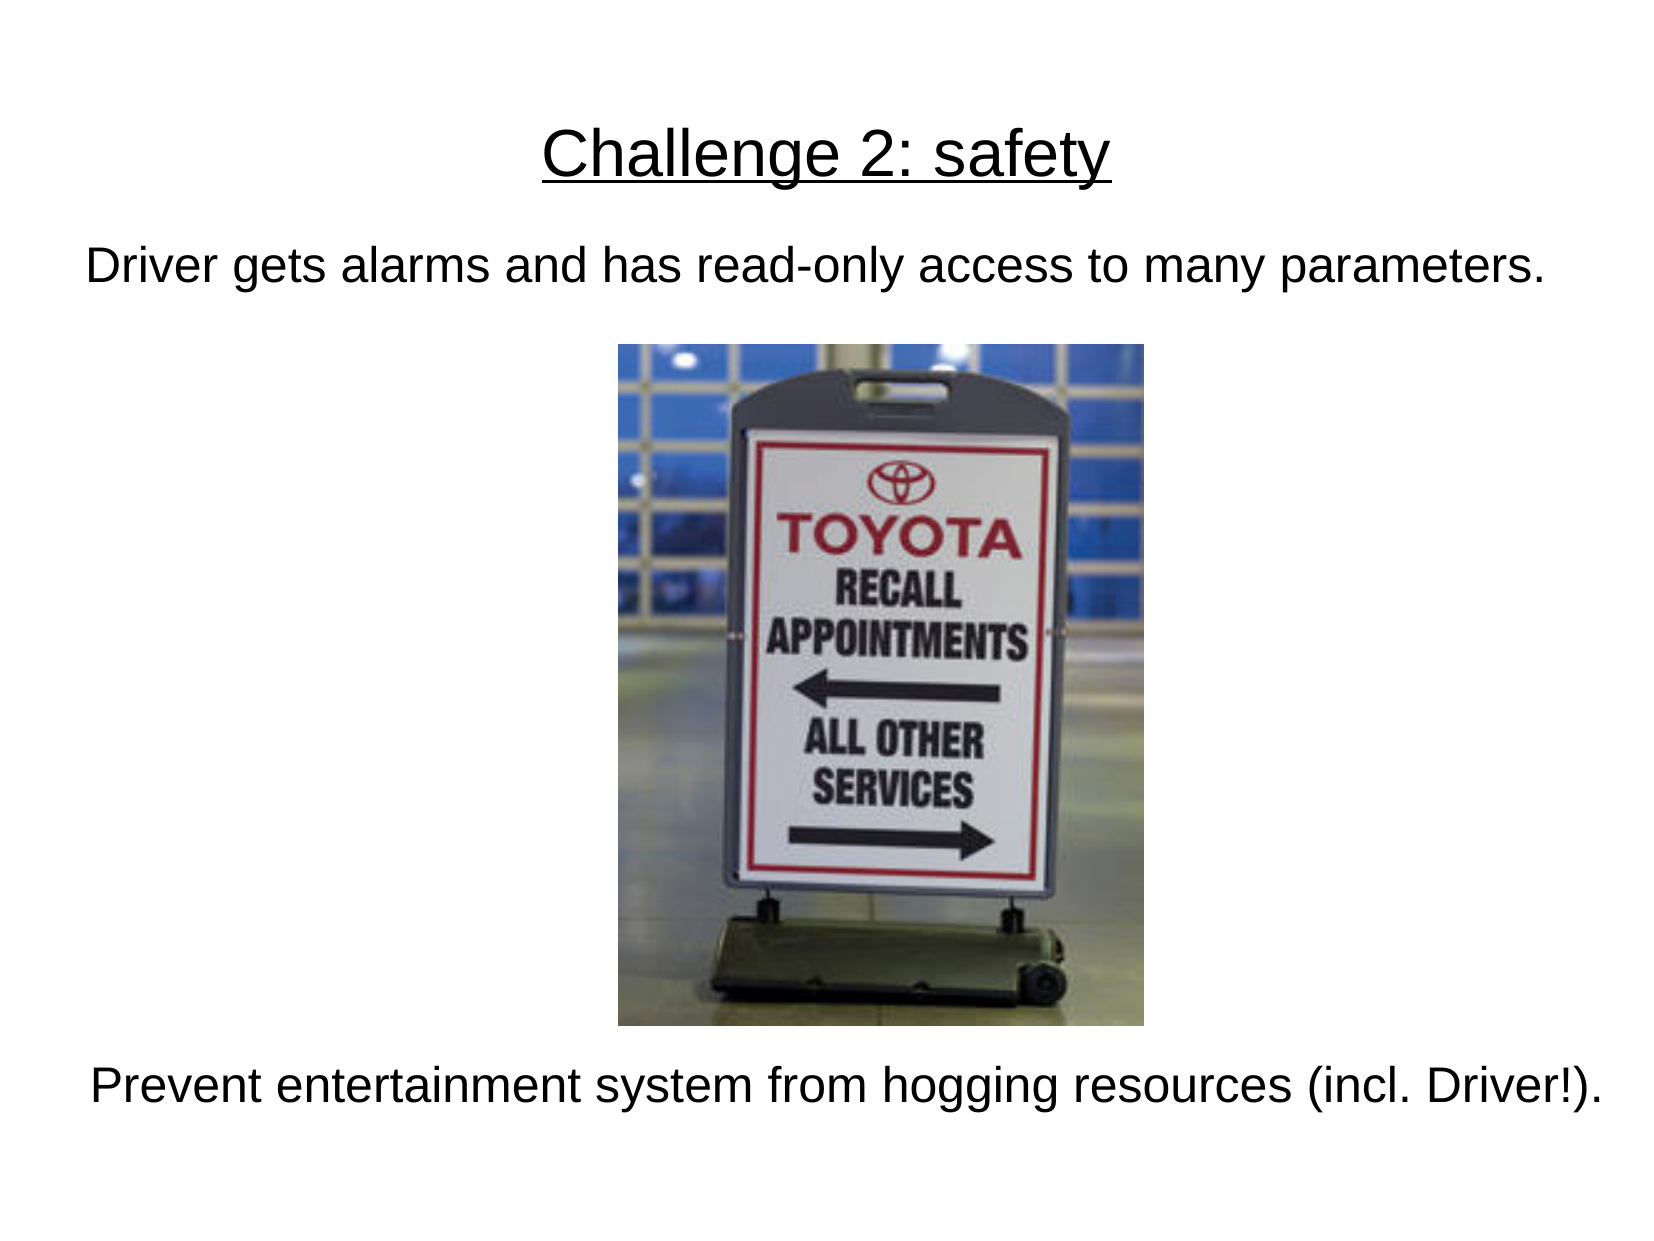

# Challenge 2: safety
Driver gets alarms and has read-only access to many parameters.
Prevent entertainment system from hogging resources (incl. Driver!).